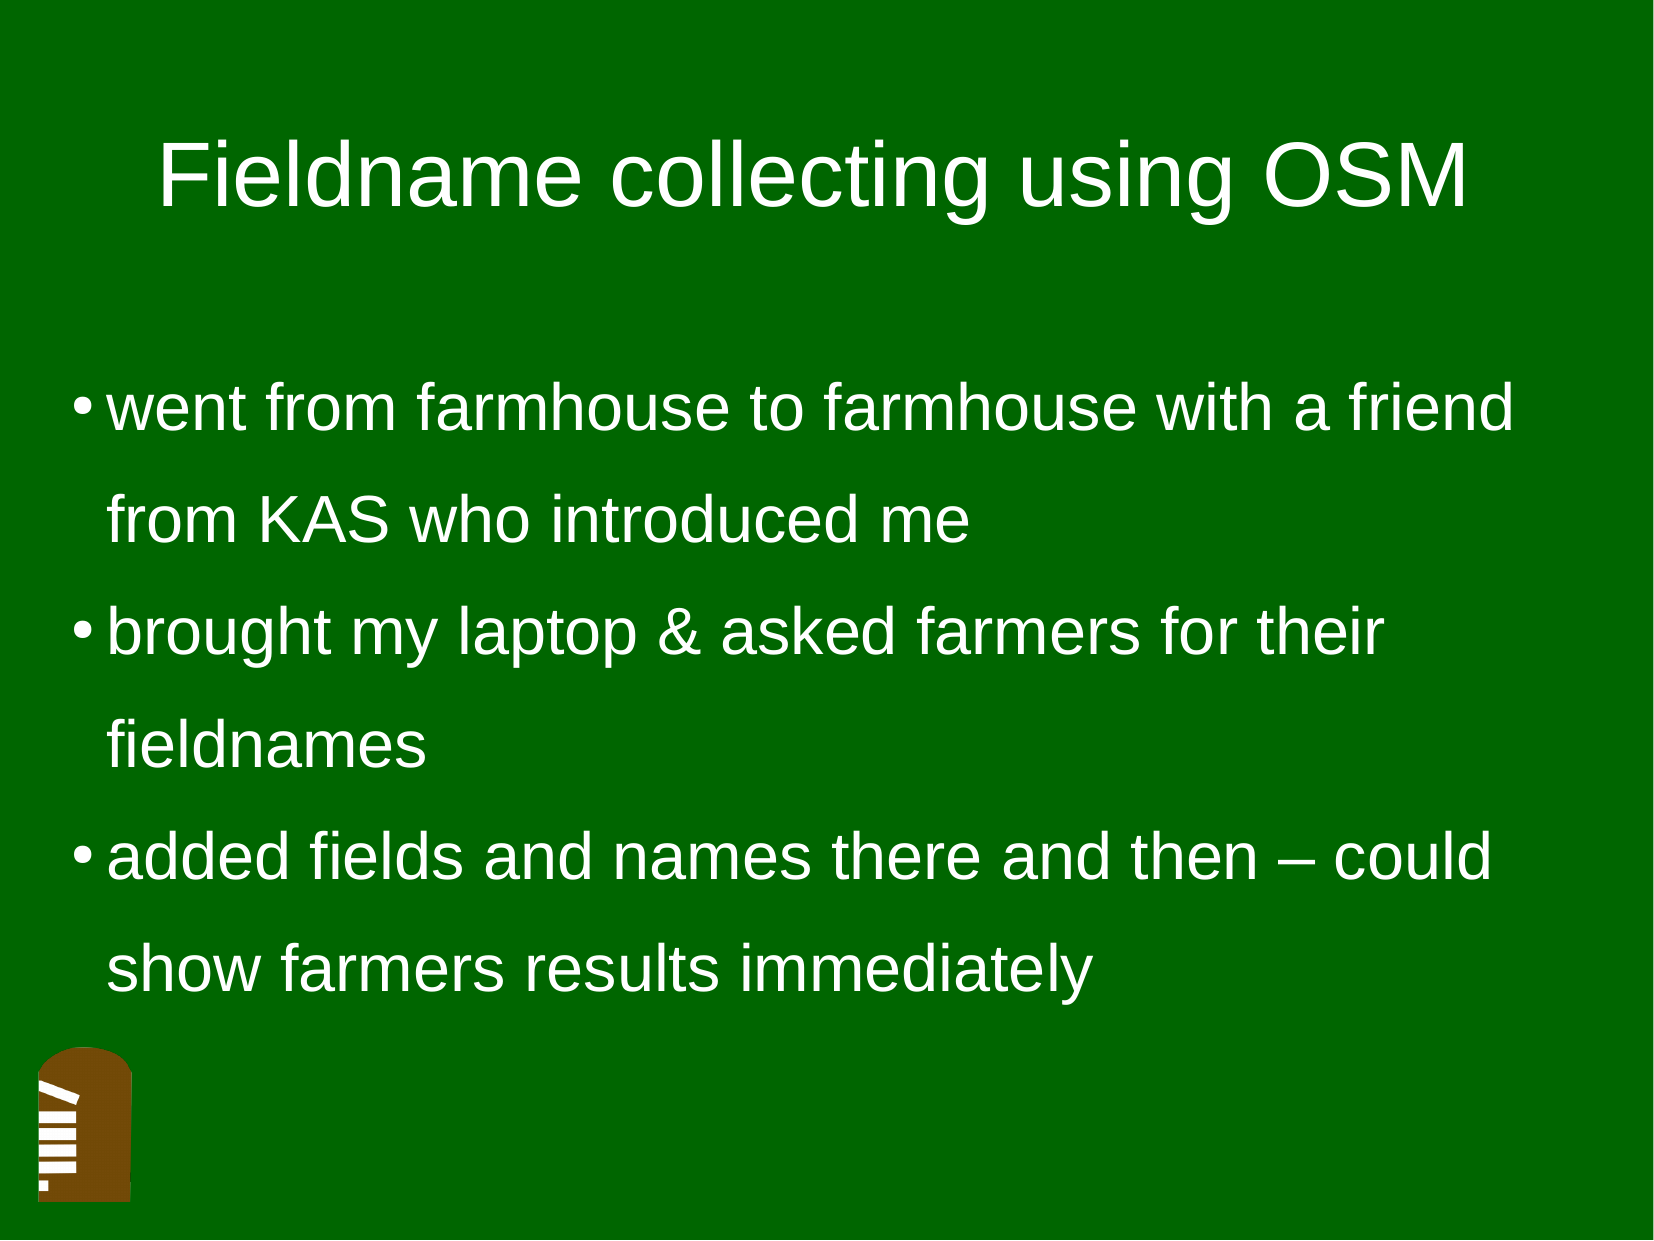

# Fieldname collecting using OSM
went from farmhouse to farmhouse with a friend from KAS who introduced me
brought my laptop & asked farmers for their fieldnames
added fields and names there and then – could show farmers results immediately